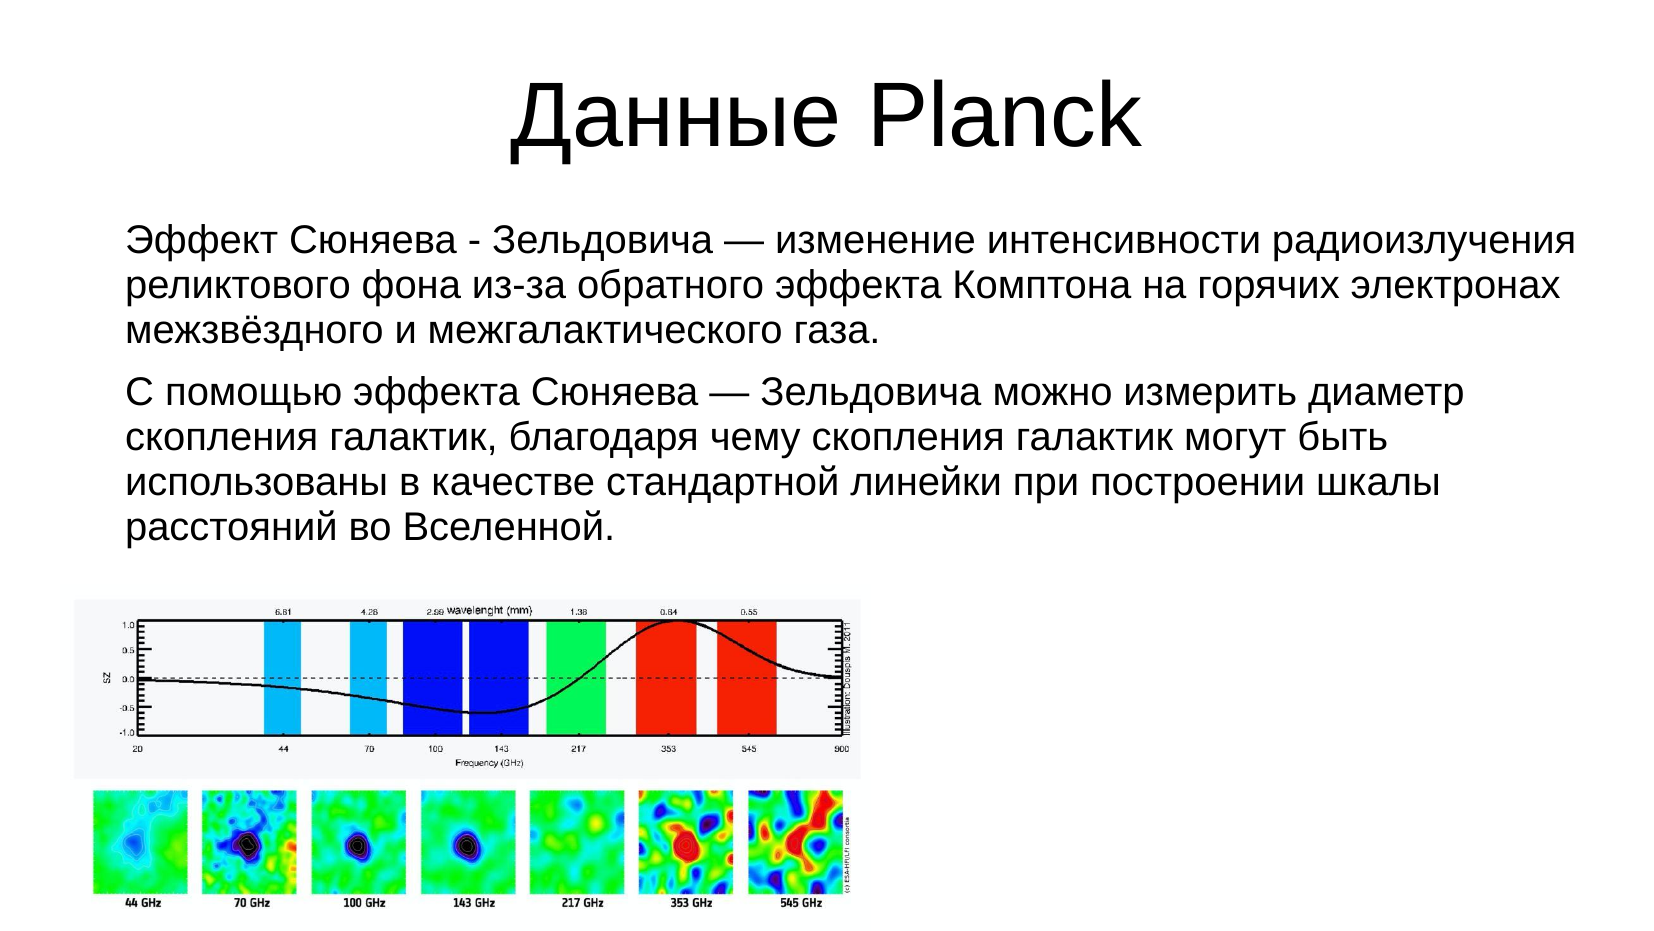

# Данные Planck
Эффект Сюняева - Зельдовича — изменение интенсивности радиоизлучения реликтового фона из-за обратного эффекта Комптона на горячих электронах межзвёздного и межгалактического газа.
С помощью эффекта Сюняева — Зельдовича можно измерить диаметр скопления галактик, благодаря чему скопления галактик могут быть использованы в качестве стандартной линейки при построении шкалы расстояний во Вселенной.